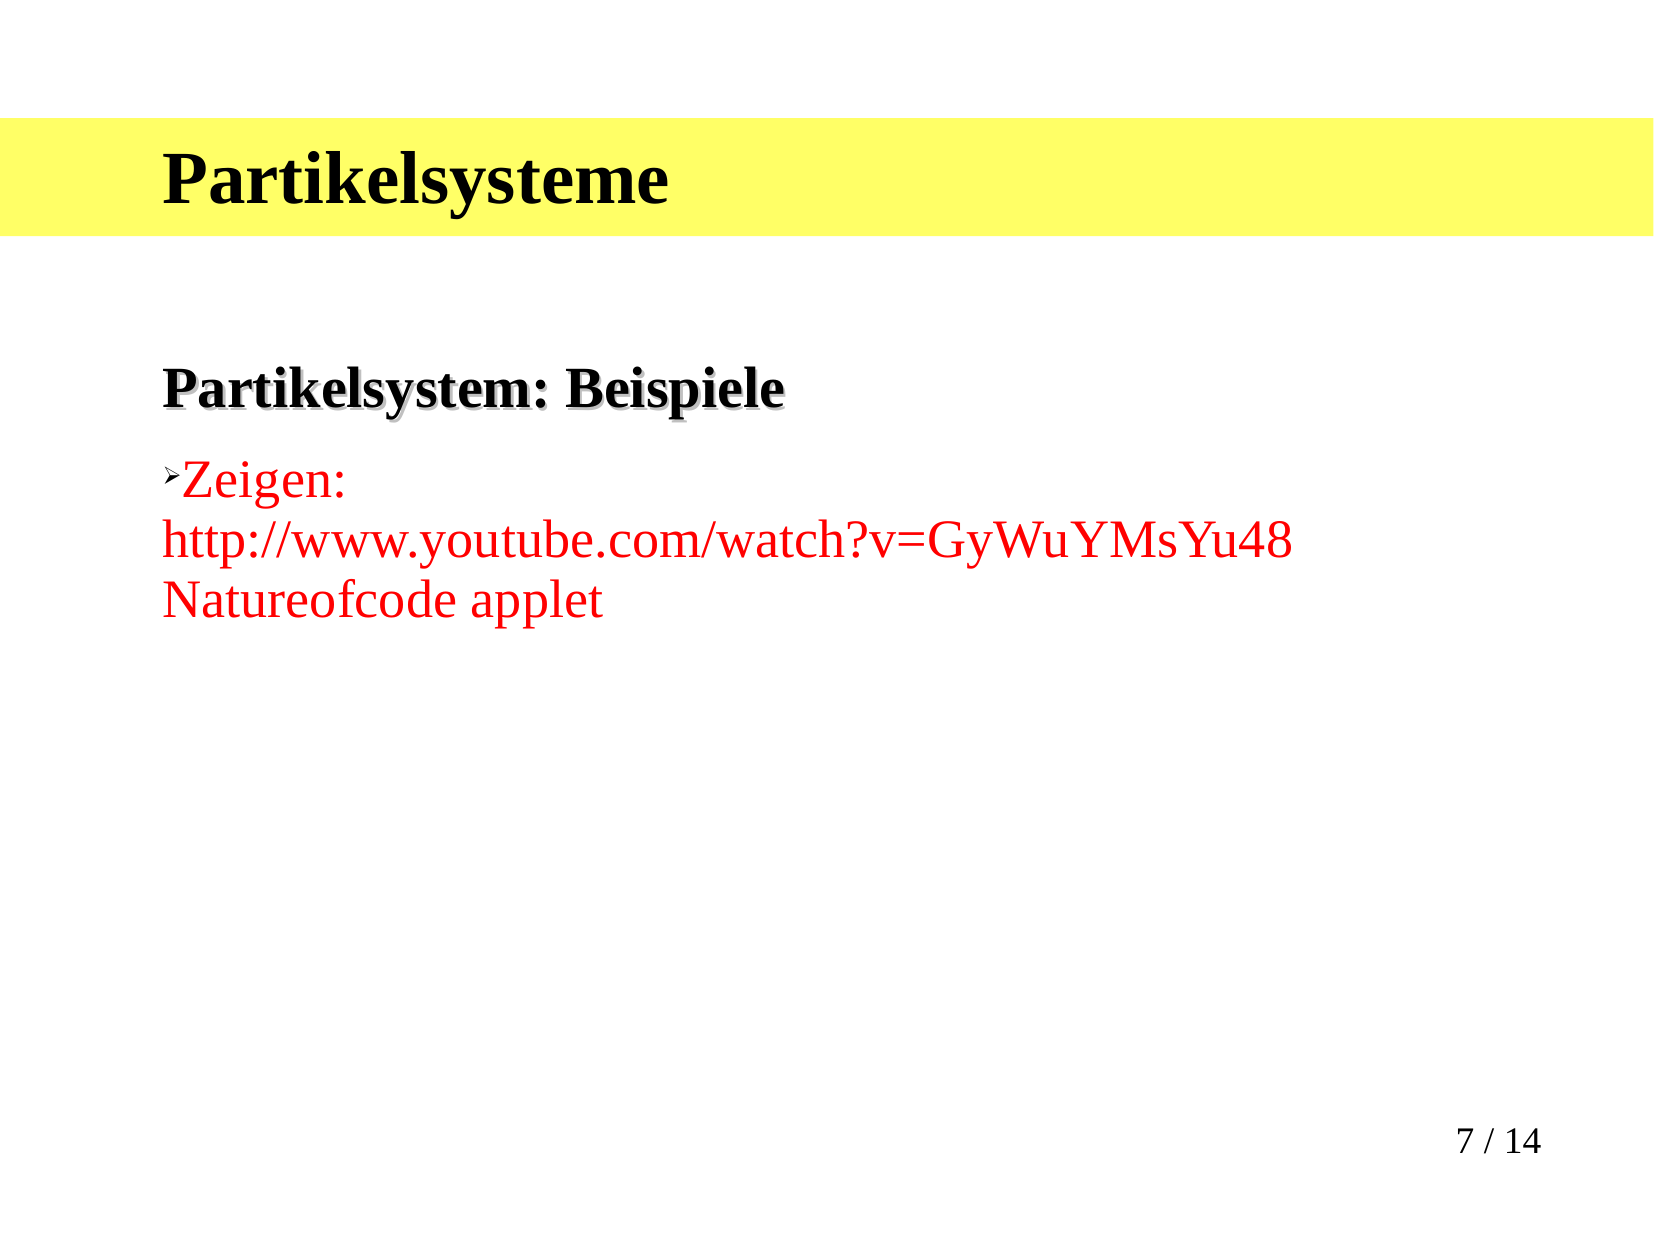

Partikelsysteme
Partikelsystem: Beispiele
Zeigen:
http://www.youtube.com/watch?v=GyWuYMsYu48
Natureofcode applet